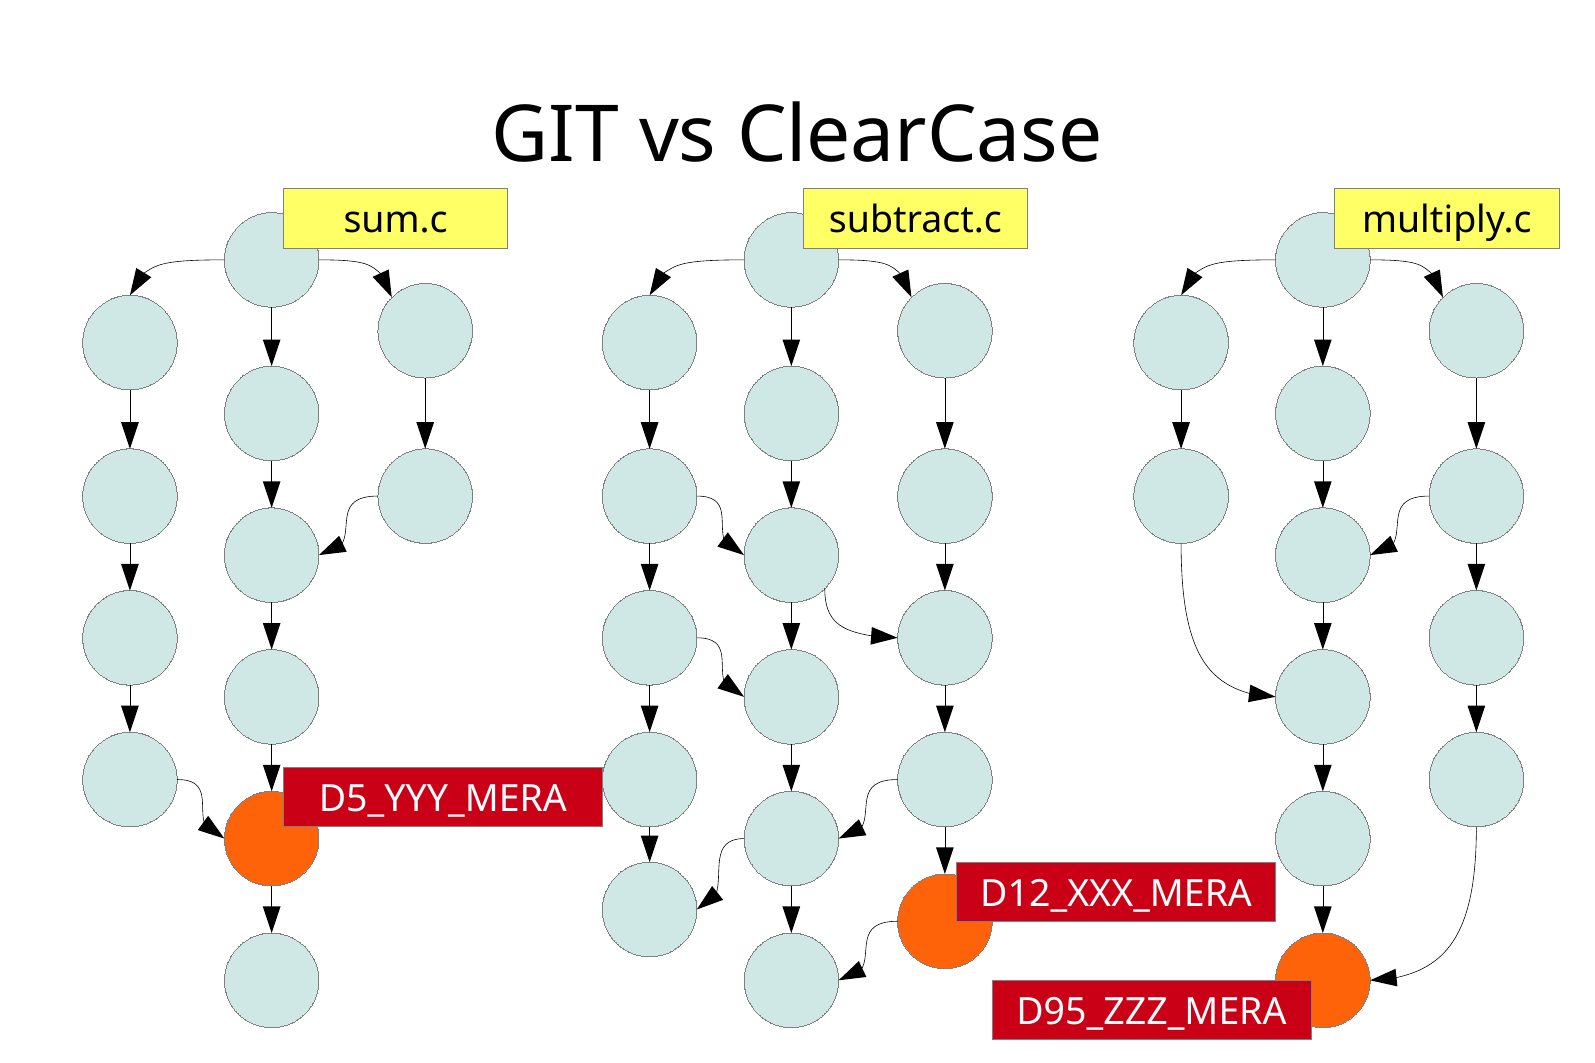

# GIT vs ClearCase
sum.c
subtract.c
multiply.c
D5_YYY_MERA
D12_XXX_MERA
D95_ZZZ_MERA